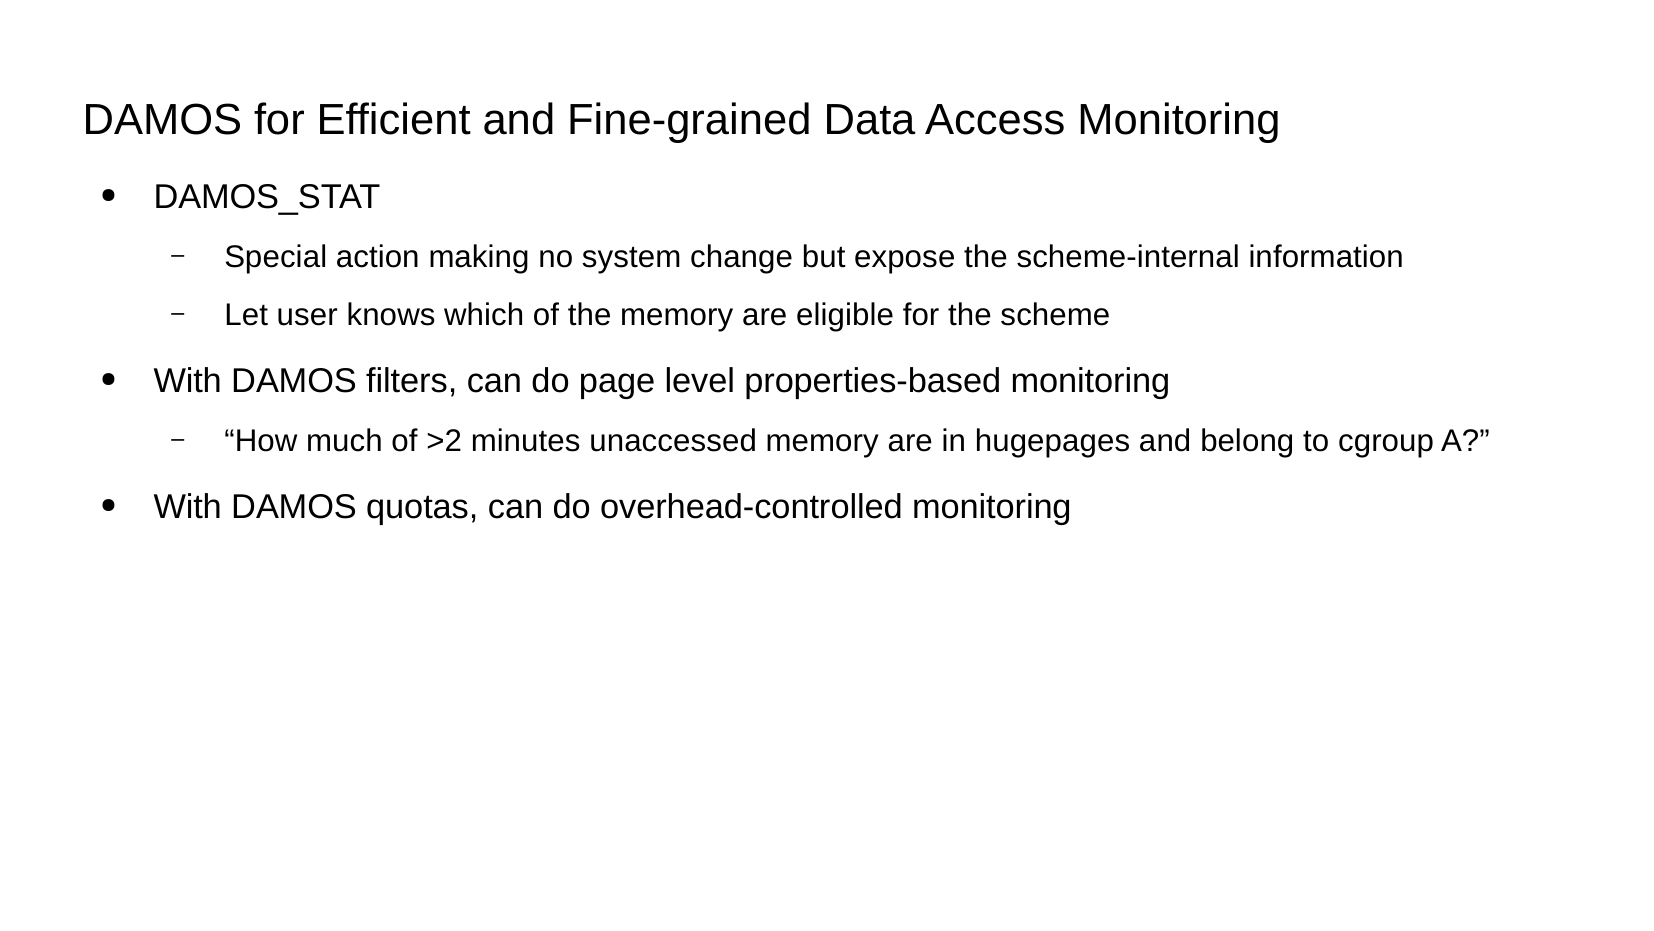

# DAMOS for Efficient and Fine-grained Data Access Monitoring
DAMOS_STAT
Special action making no system change but expose the scheme-internal information
Let user knows which of the memory are eligible for the scheme
With DAMOS filters, can do page level properties-based monitoring
“How much of >2 minutes unaccessed memory are in hugepages and belong to cgroup A?”
With DAMOS quotas, can do overhead-controlled monitoring